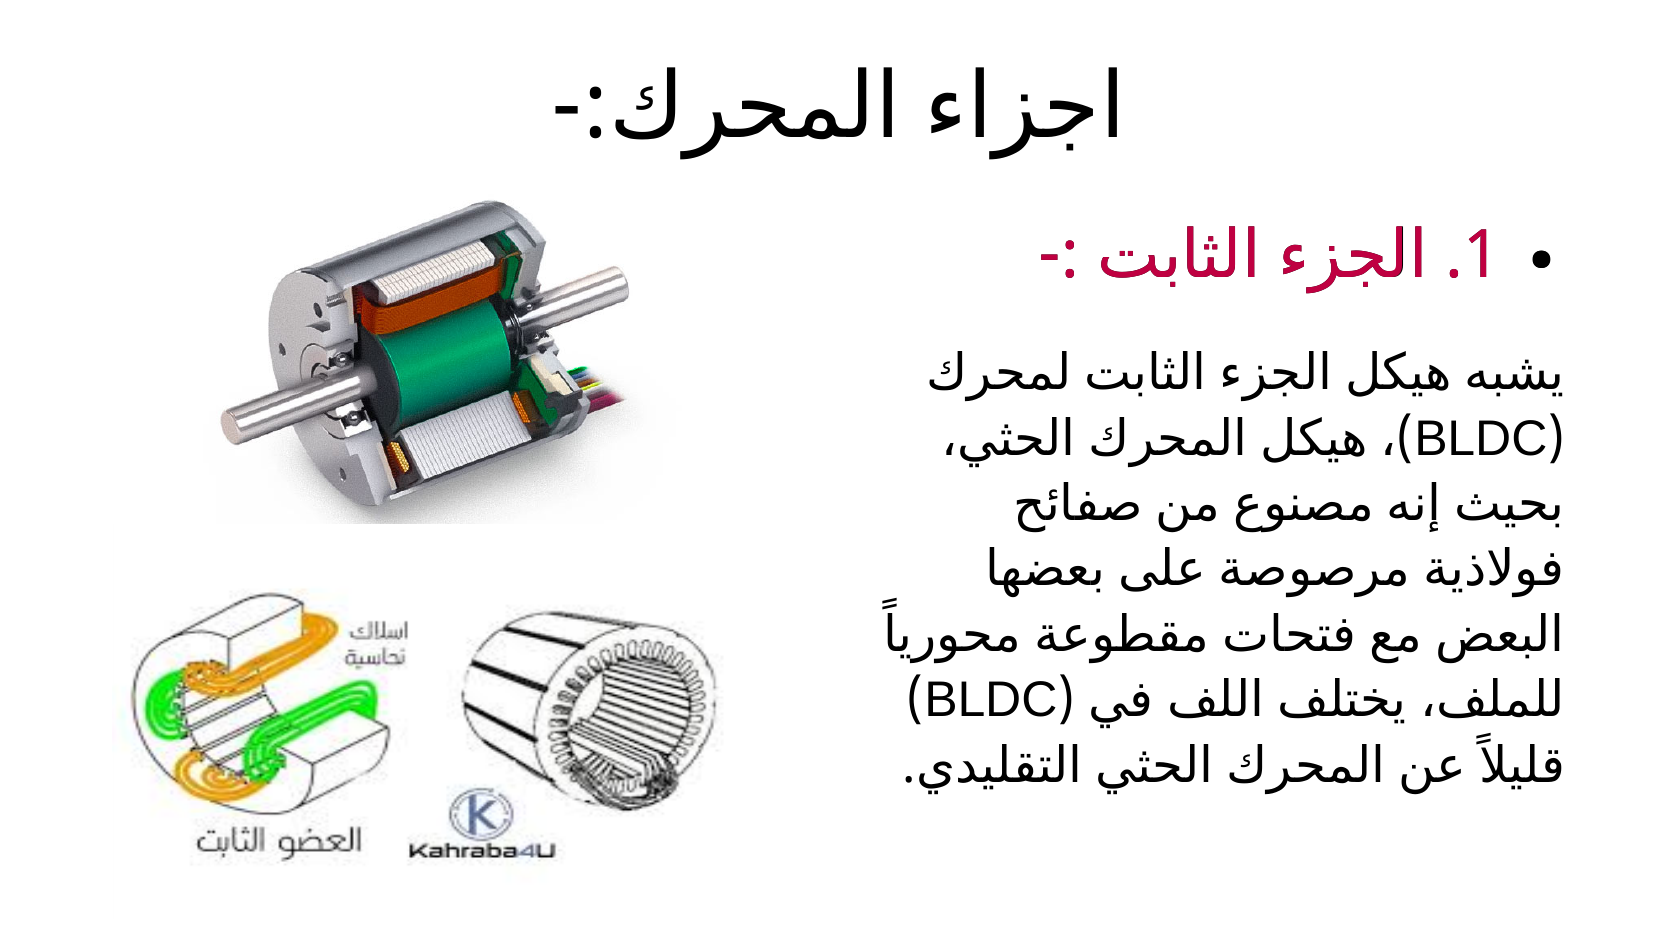

# اجزاء المحرك:-
1. الجزء الثابت :-
1. الجزء الثابت :-
يشبه هيكل الجزء الثابت لمحرك (BLDC)، هيكل المحرك الحثي، بحيث إنه مصنوع من صفائح فولاذية مرصوصة على بعضها البعض مع فتحات مقطوعة محورياً للملف، يختلف اللف في (BLDC) قليلاً عن المحرك الحثي التقليدي.